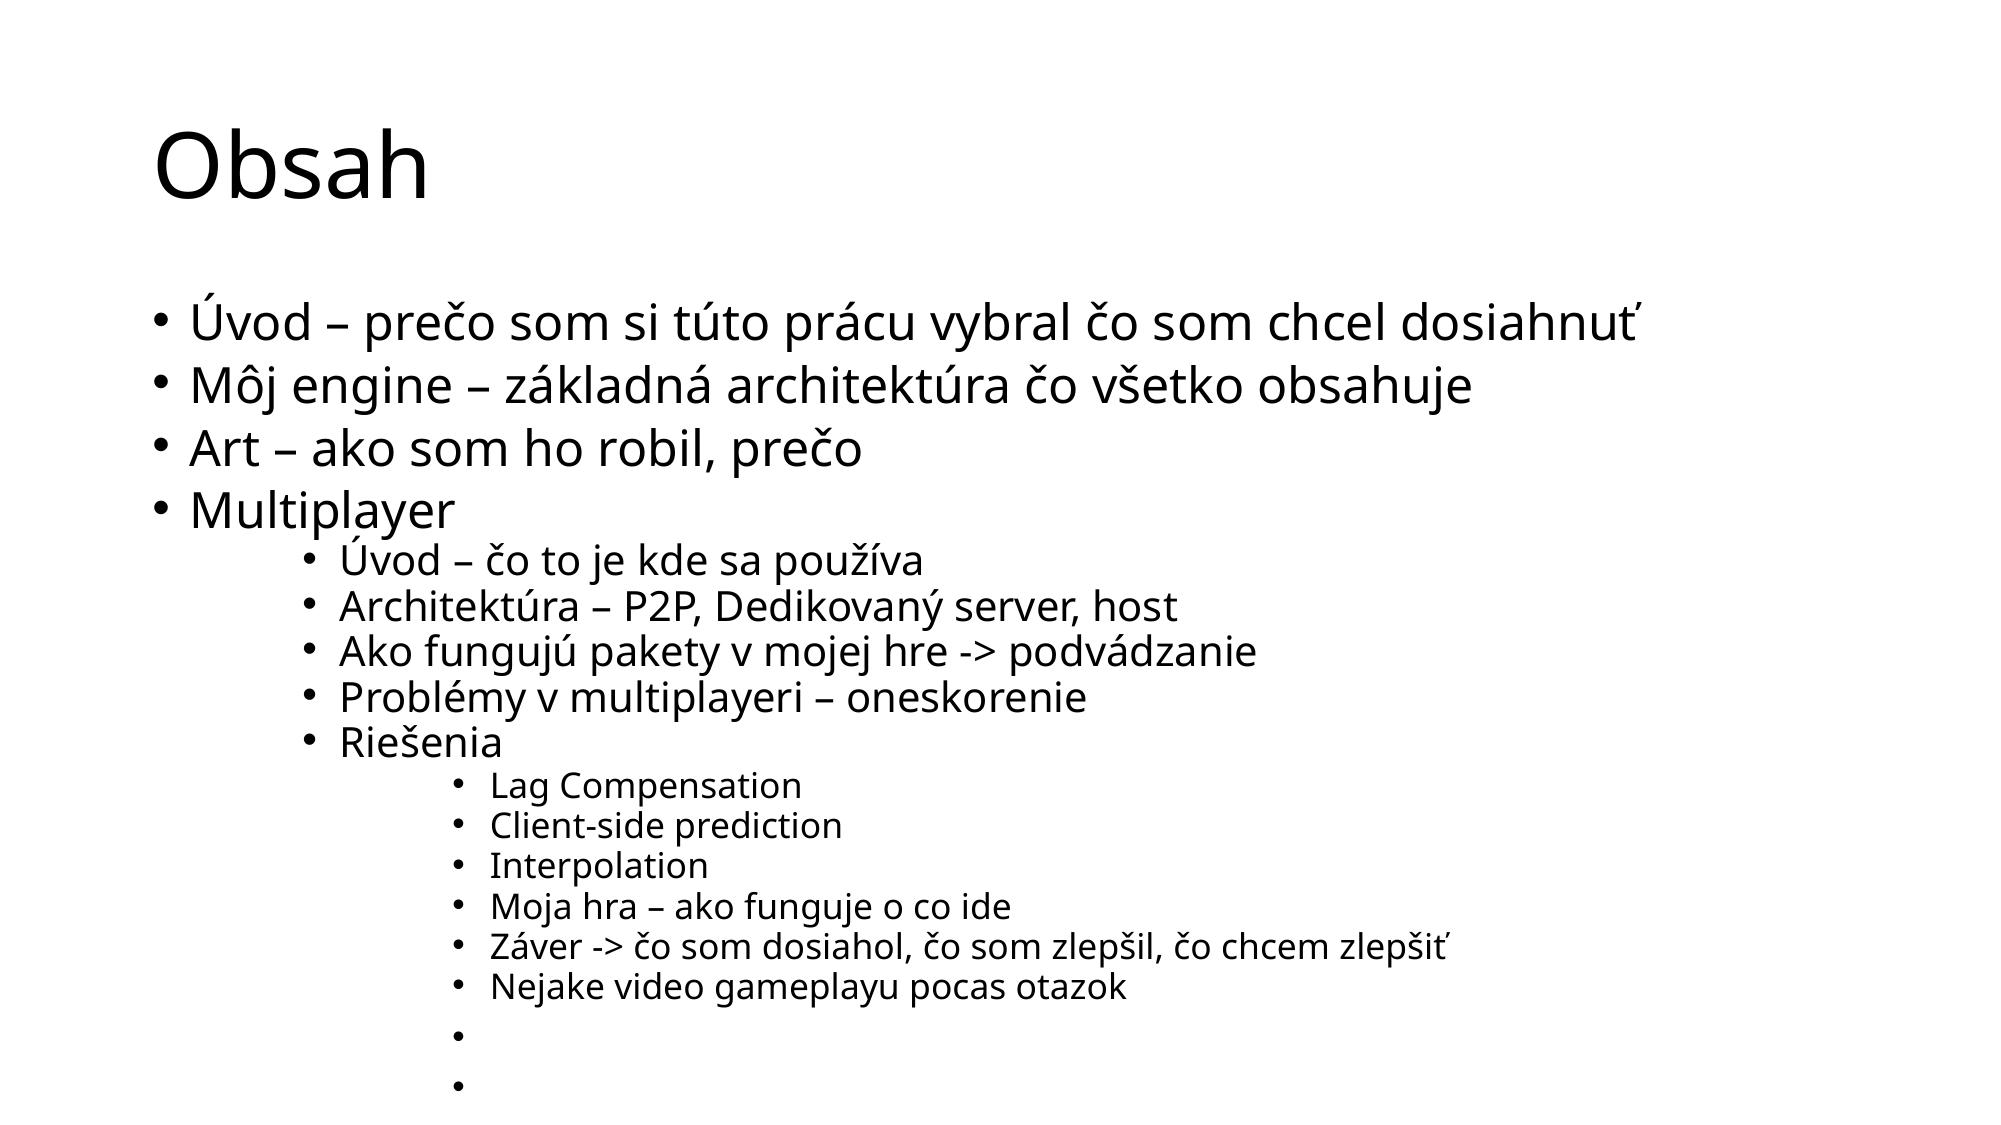

# Obsah
Úvod – prečo som si túto prácu vybral čo som chcel dosiahnuť
Môj engine – základná architektúra čo všetko obsahuje
Art – ako som ho robil, prečo
Multiplayer
Úvod – čo to je kde sa používa
Architektúra – P2P, Dedikovaný server, host
Ako fungujú pakety v mojej hre -> podvádzanie
Problémy v multiplayeri – oneskorenie
Riešenia
Lag Compensation
Client-side prediction
Interpolation
Moja hra – ako funguje o co ide
Záver -> čo som dosiahol, čo som zlepšil, čo chcem zlepšiť
Nejake video gameplayu pocas otazok